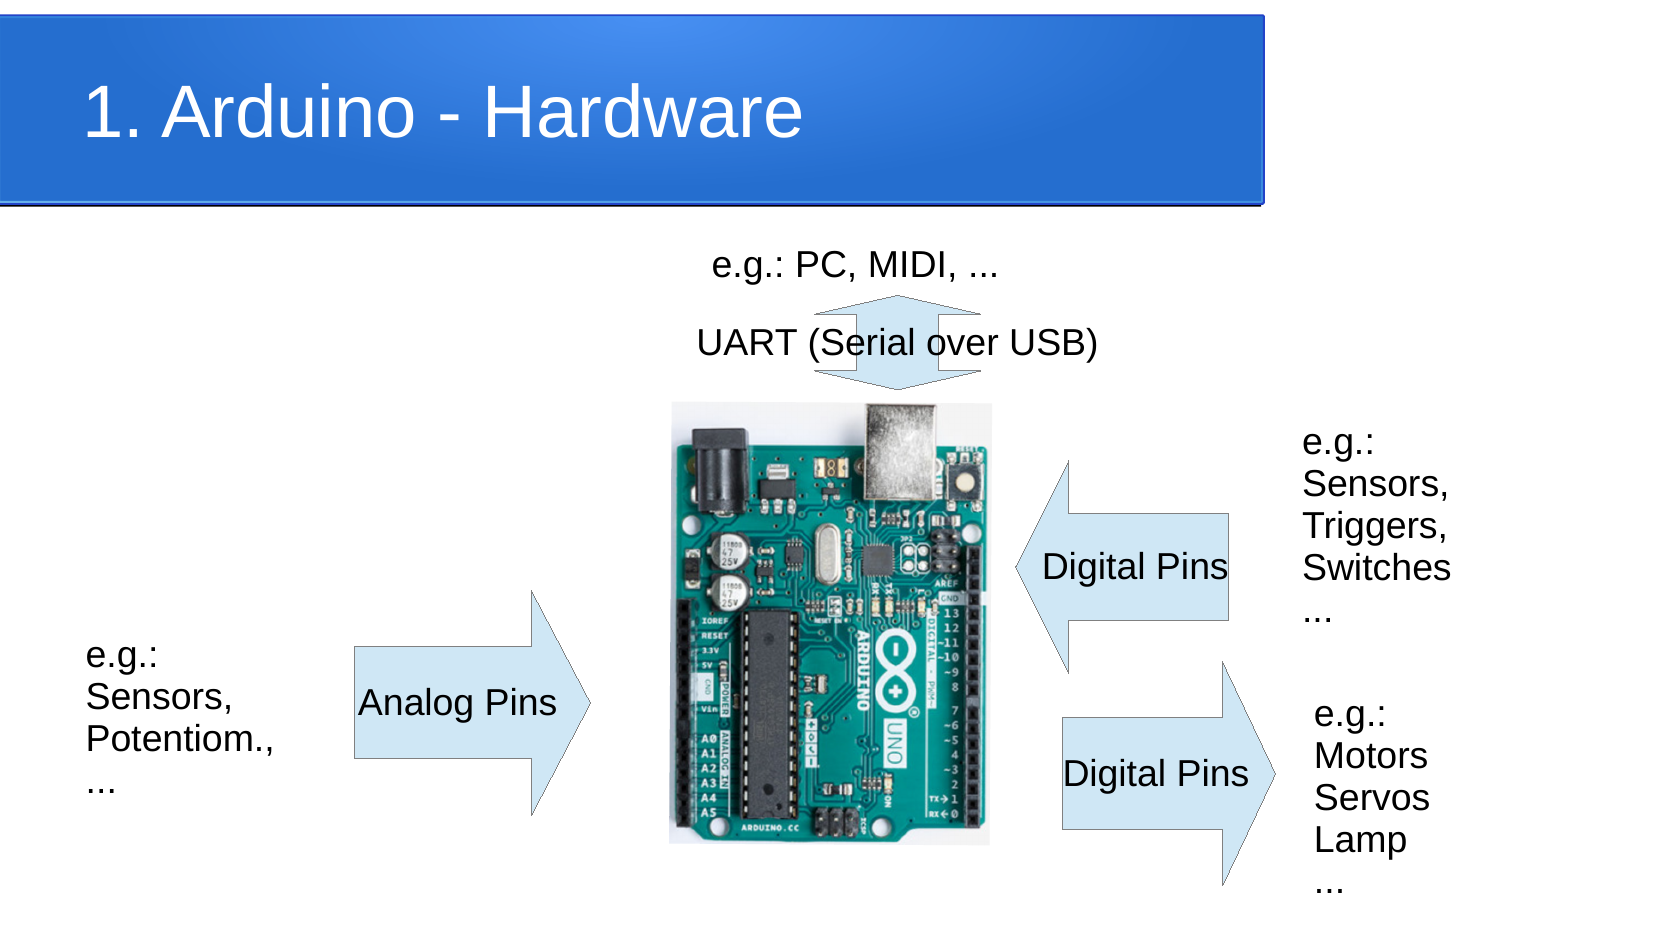

# 1. Arduino - Hardware
e.g.: PC, MIDI, ...
UART (Serial over USB)
e.g.:
Sensors,
Triggers,
Switches
...
Digital Pins
Analog Pins
e.g.:
Sensors,
Potentiom.,
...
Digital Pins
e.g.:
Motors
Servos
Lamp
...